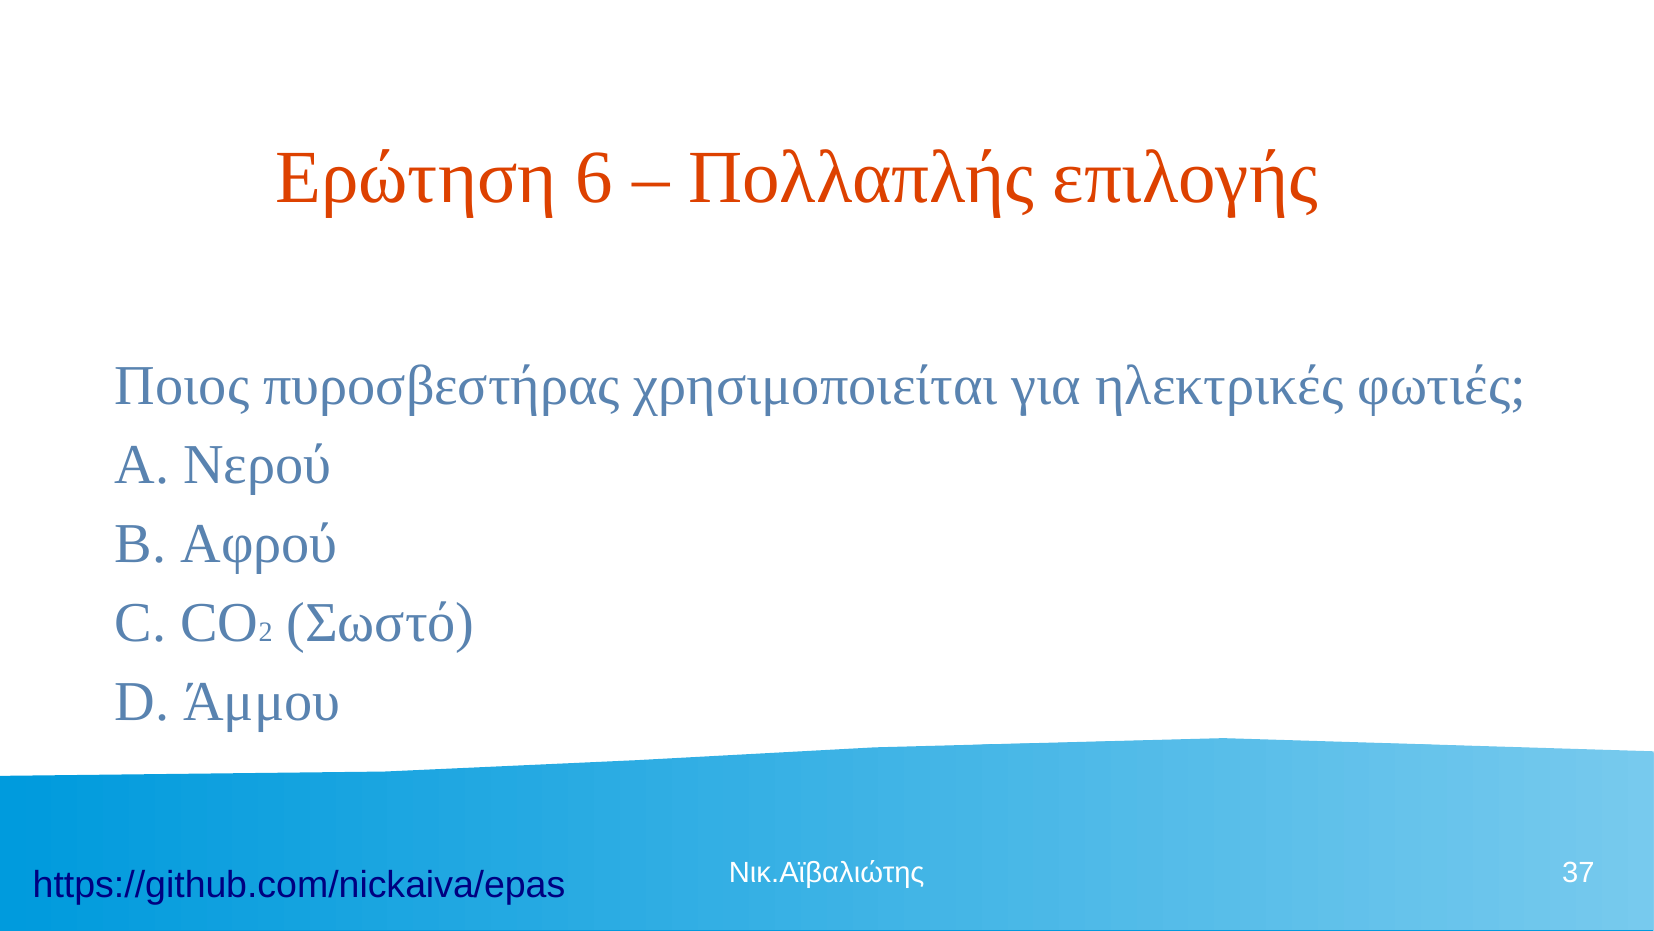

# Ερώτηση 6 – Πολλαπλής επιλογής
 Ποιος πυροσβεστήρας χρησιμοποιείται για ηλεκτρικές φωτιές;
 A. Νερού
 B. Αφρού
 C. CO2 (Σωστό)
 D. Άμμου
Νικ.Αϊβαλιώτης
37